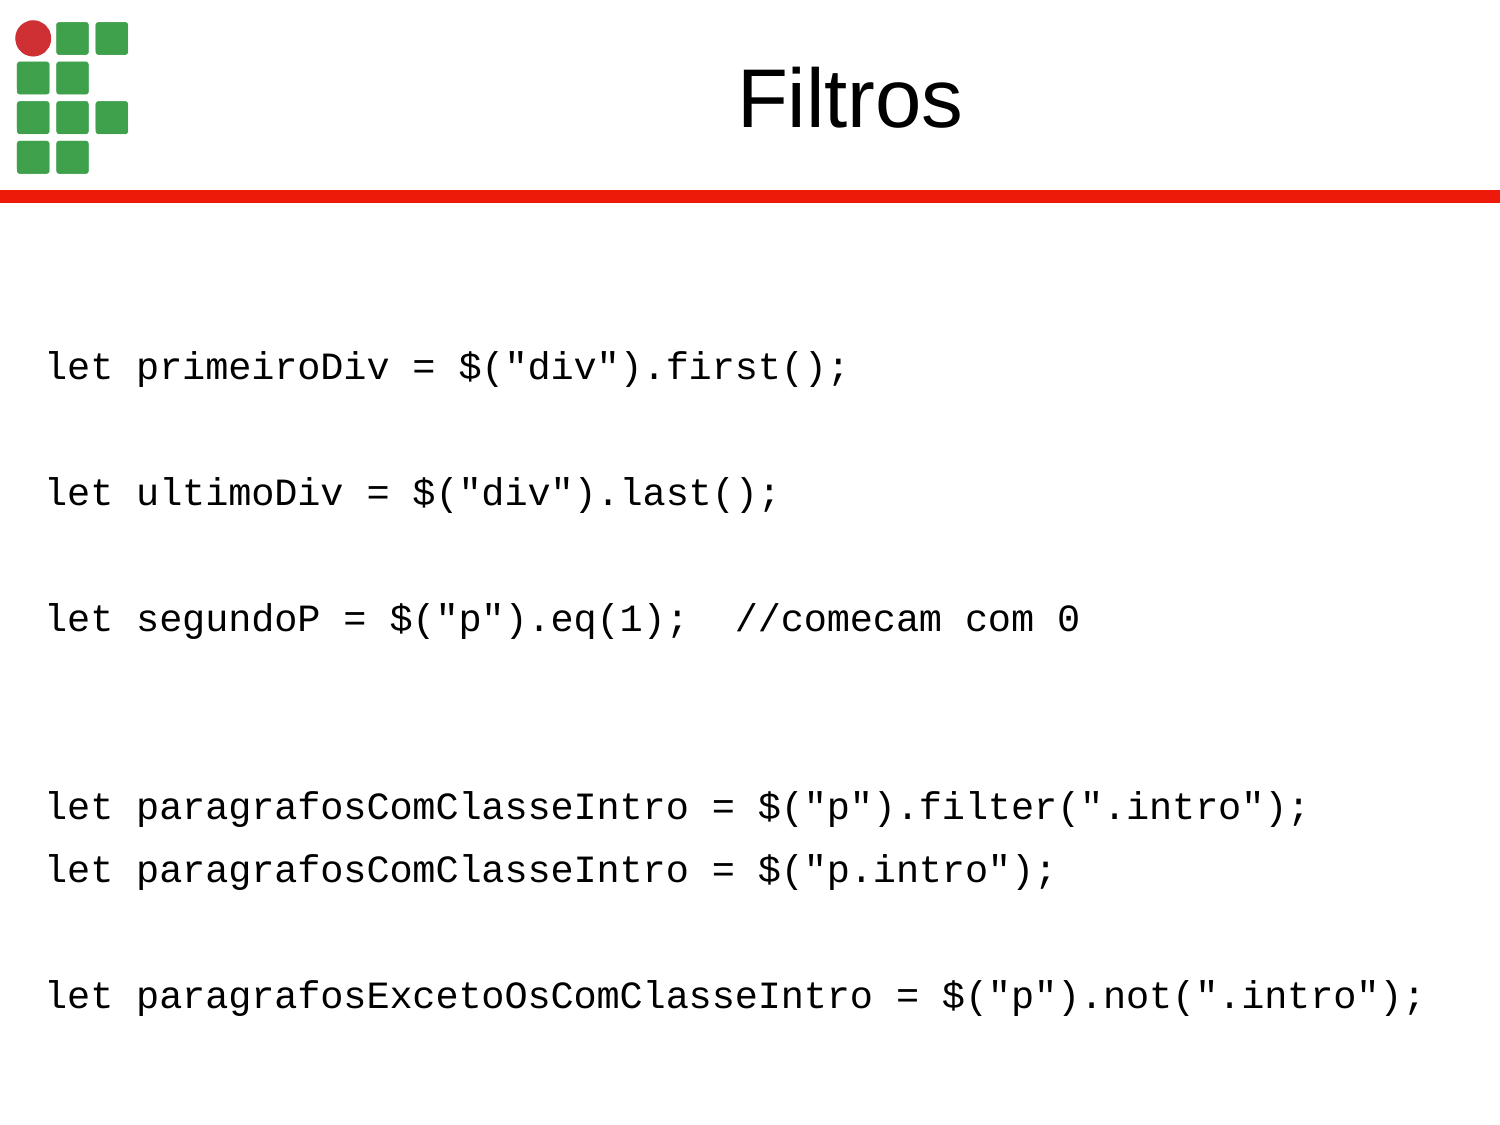

# Filtros
let primeiroDiv = $("div").first();
let ultimoDiv = $("div").last();
let segundoP = $("p").eq(1); //comecam com 0
let paragrafosComClasseIntro = $("p").filter(".intro");
let paragrafosComClasseIntro = $("p.intro");
let paragrafosExcetoOsComClasseIntro = $("p").not(".intro");